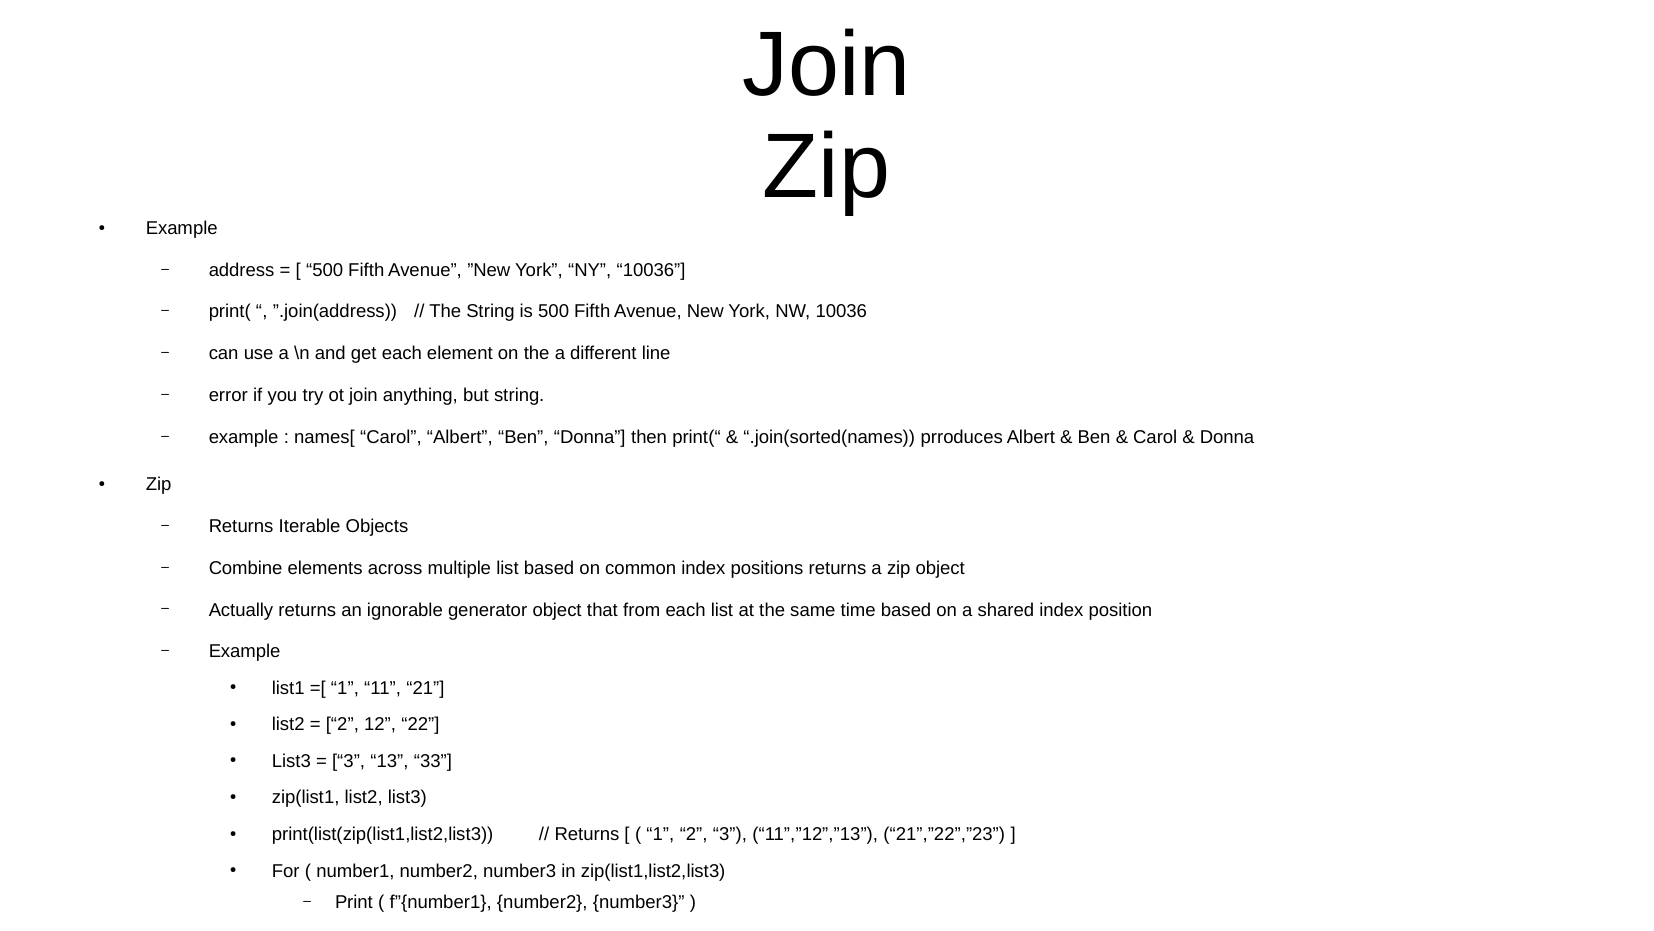

# Join Zip
Example
address = [ “500 Fifth Avenue”, ”New York”, “NY”, “10036”]
print( “, ”.join(address))			 // The String is 500 Fifth Avenue, New York, NW, 10036
can use a \n and get each element on the a different line
error if you try ot join anything, but string.
example : names[ “Carol”, “Albert”, “Ben”, “Donna”] then print(“ & “.join(sorted(names)) prroduces Albert & Ben & Carol & Donna
Zip
Returns Iterable Objects
Combine elements across multiple list based on common index positions returns a zip object
Actually returns an ignorable generator object that from each list at the same time based on a shared index position
Example
list1 =[ “1”, “11”, “21”]
list2 = [“2”, 12”, “22”]
List3 = [“3”, “13”, “33”]
zip(list1, list2, list3)
print(list(zip(list1,list2,list3))		// Returns [ ( “1”, “2”, “3”), (“11”,”12”,”13”), (“21”,”22”,”23”) ]
For ( number1, number2, number3 in zip(list1,list2,list3)
Print ( f”{number1}, {number2}, {number3}” )